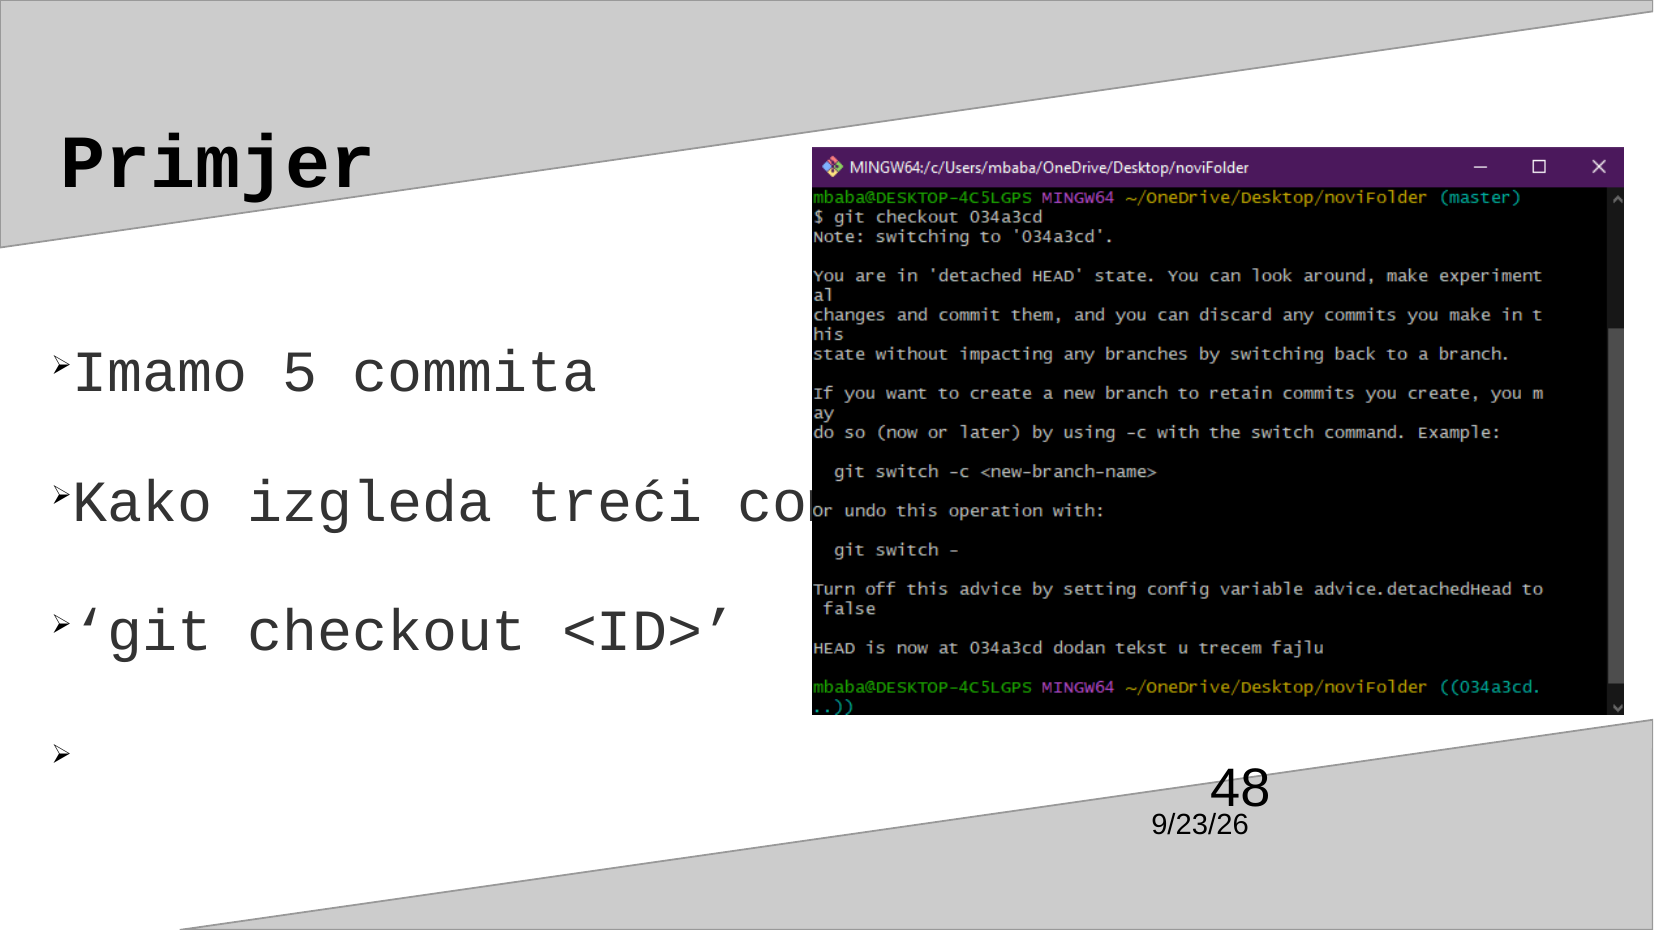

Primjer
# Imamo 5 commita
Kako izgleda treći commit?
‘git checkout <ID>’
47